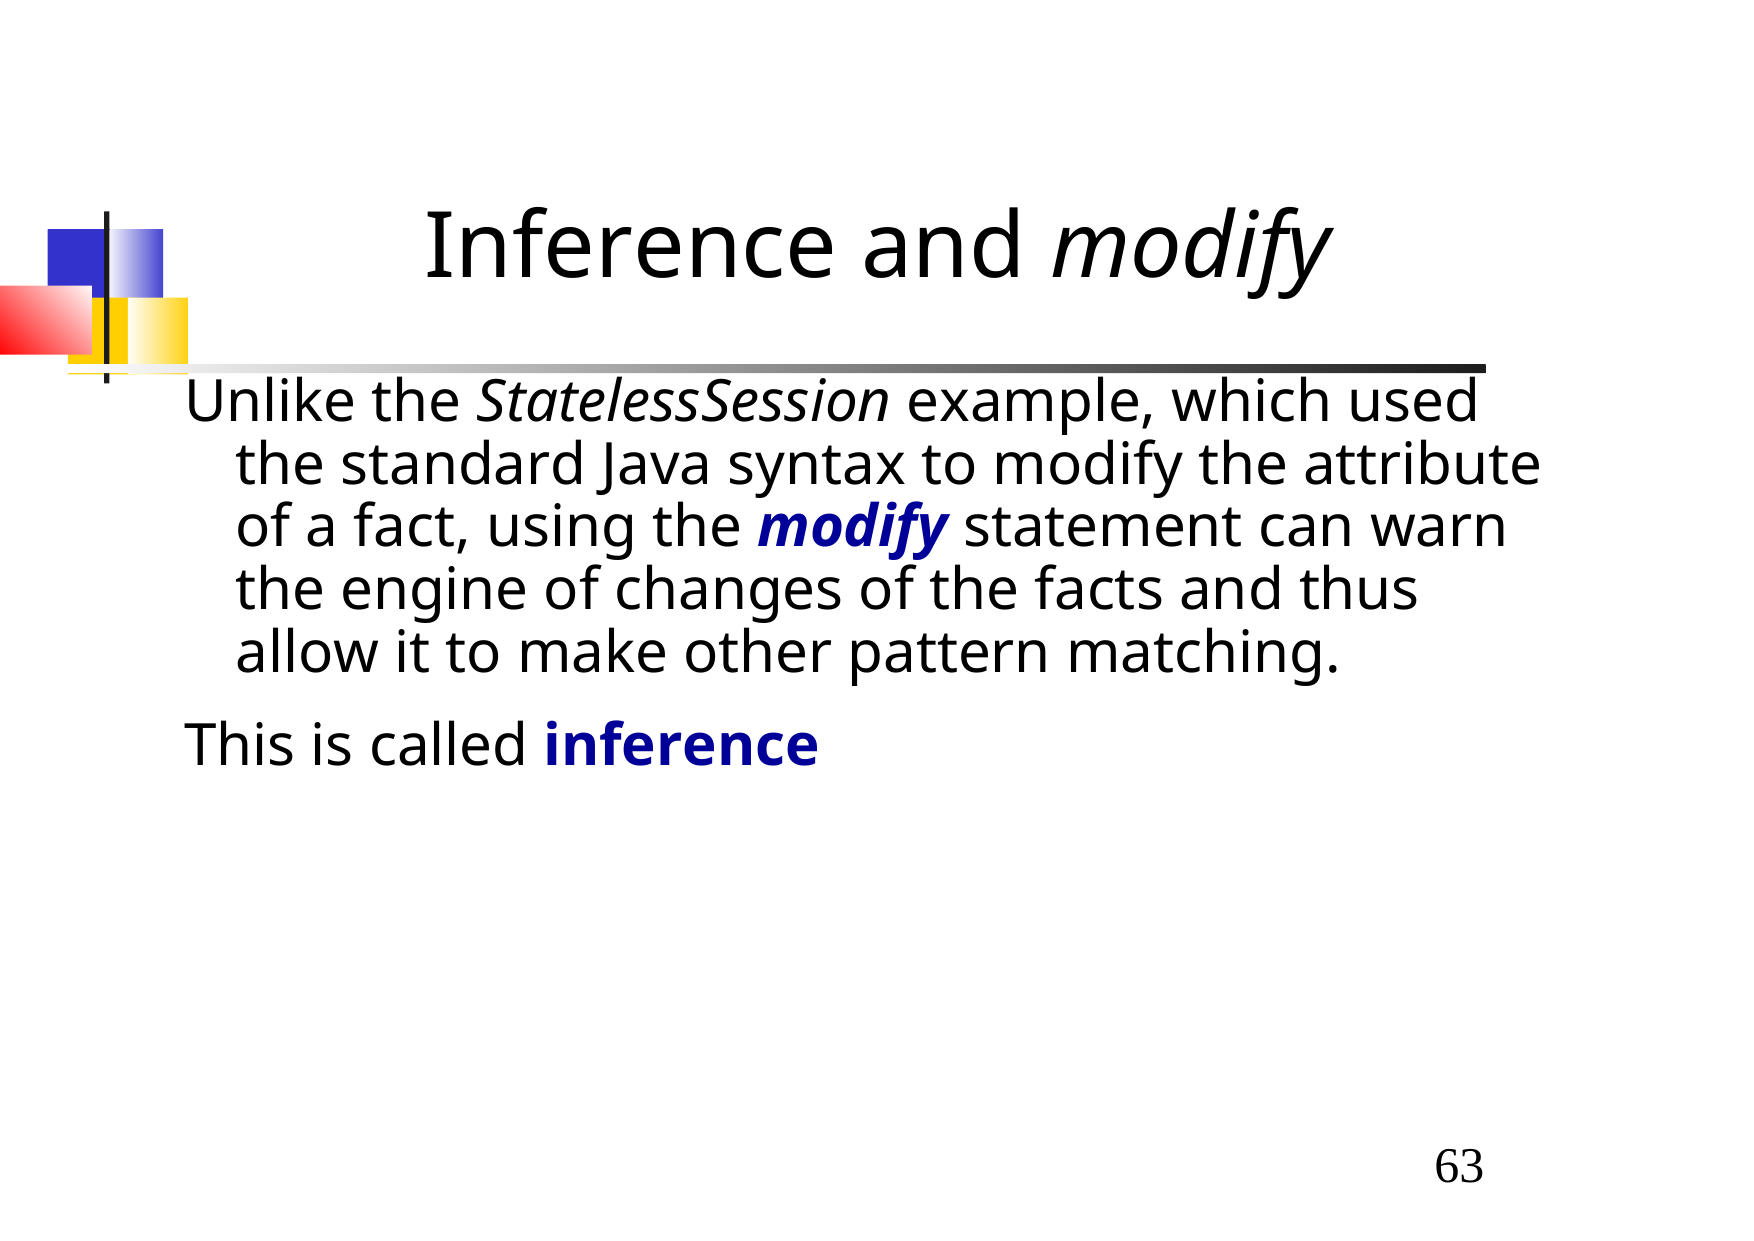

# Inference and modify
Unlike the StatelessSession example, which used the standard Java syntax to modify the attribute of a fact, using the modify statement can warn the engine of changes of the facts and thus allow it to make other pattern matching.
This is called inference